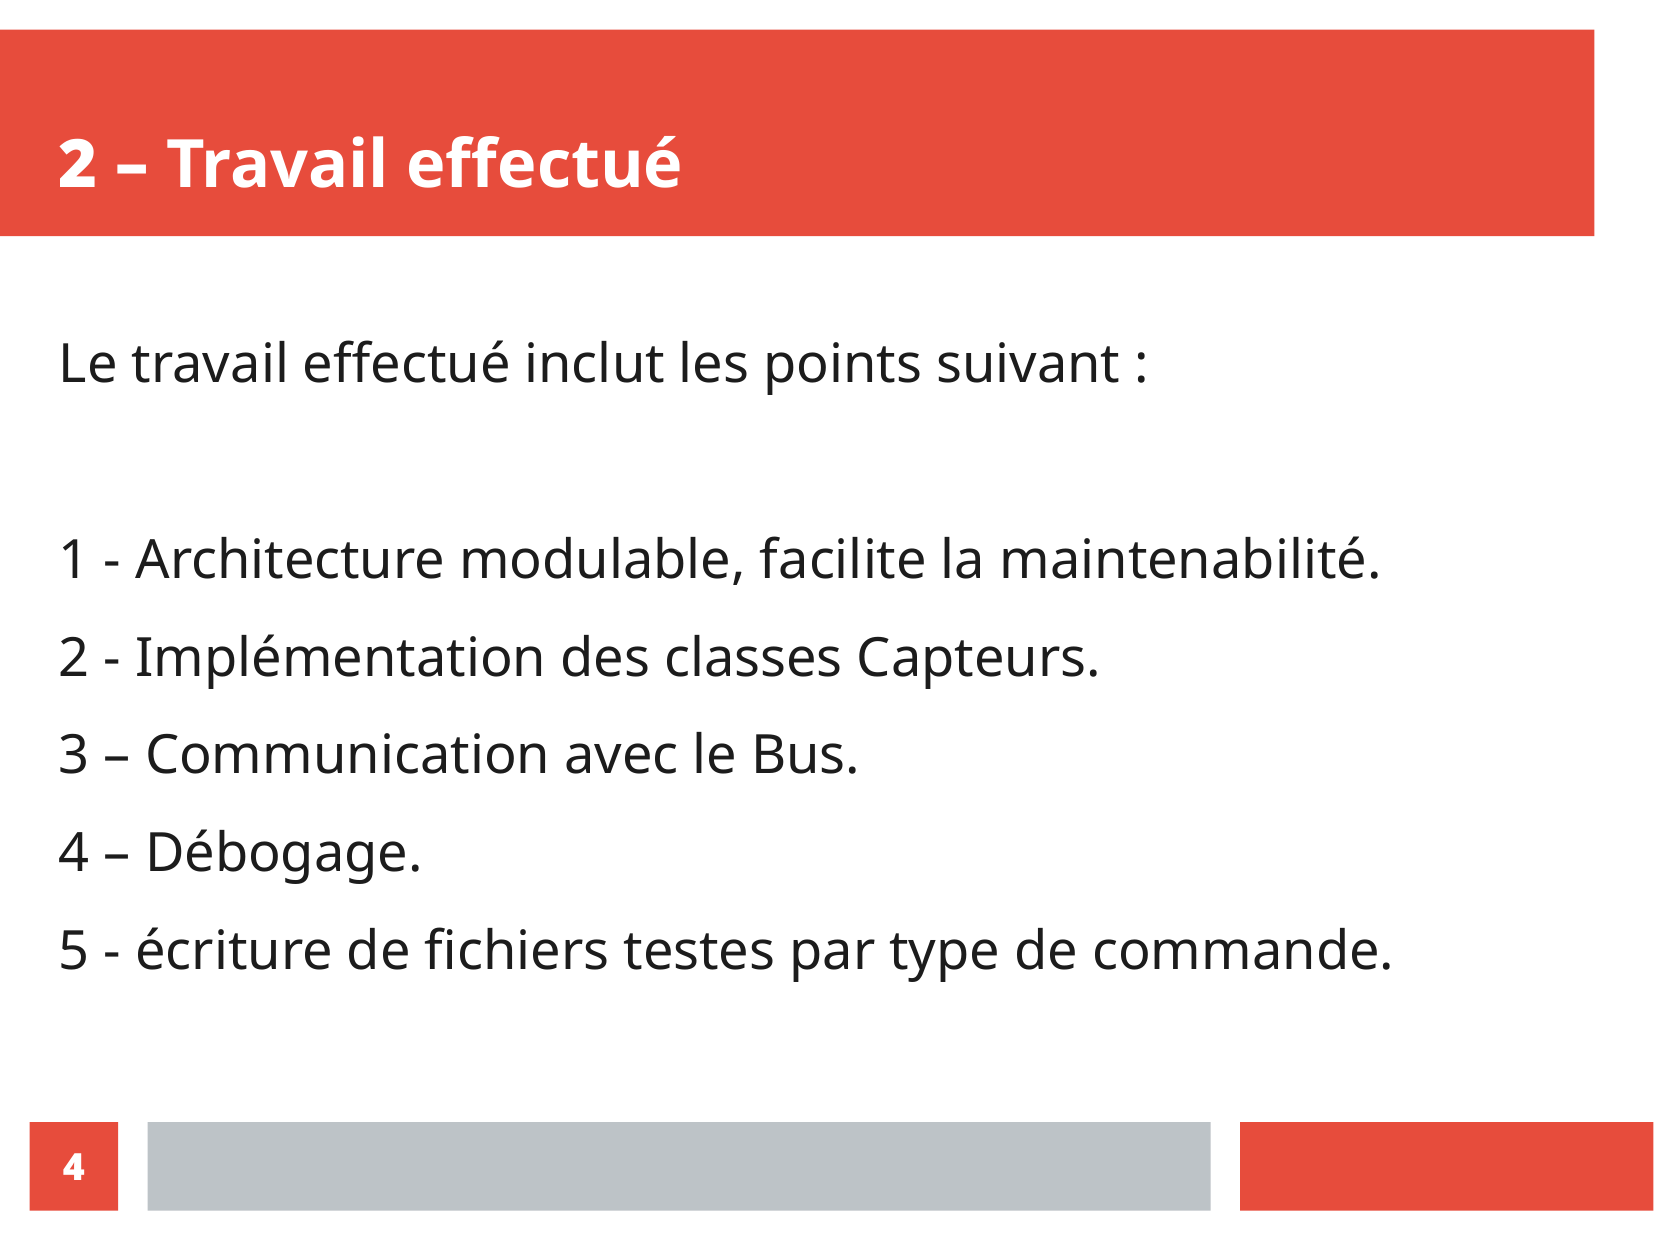

# 2 – Travail effectué
Le travail effectué inclut les points suivant :
1 - Architecture modulable, facilite la maintenabilité.
2 - Implémentation des classes Capteurs.
3 – Communication avec le Bus.
4 – Débogage.
5 - écriture de fichiers testes par type de commande.
4